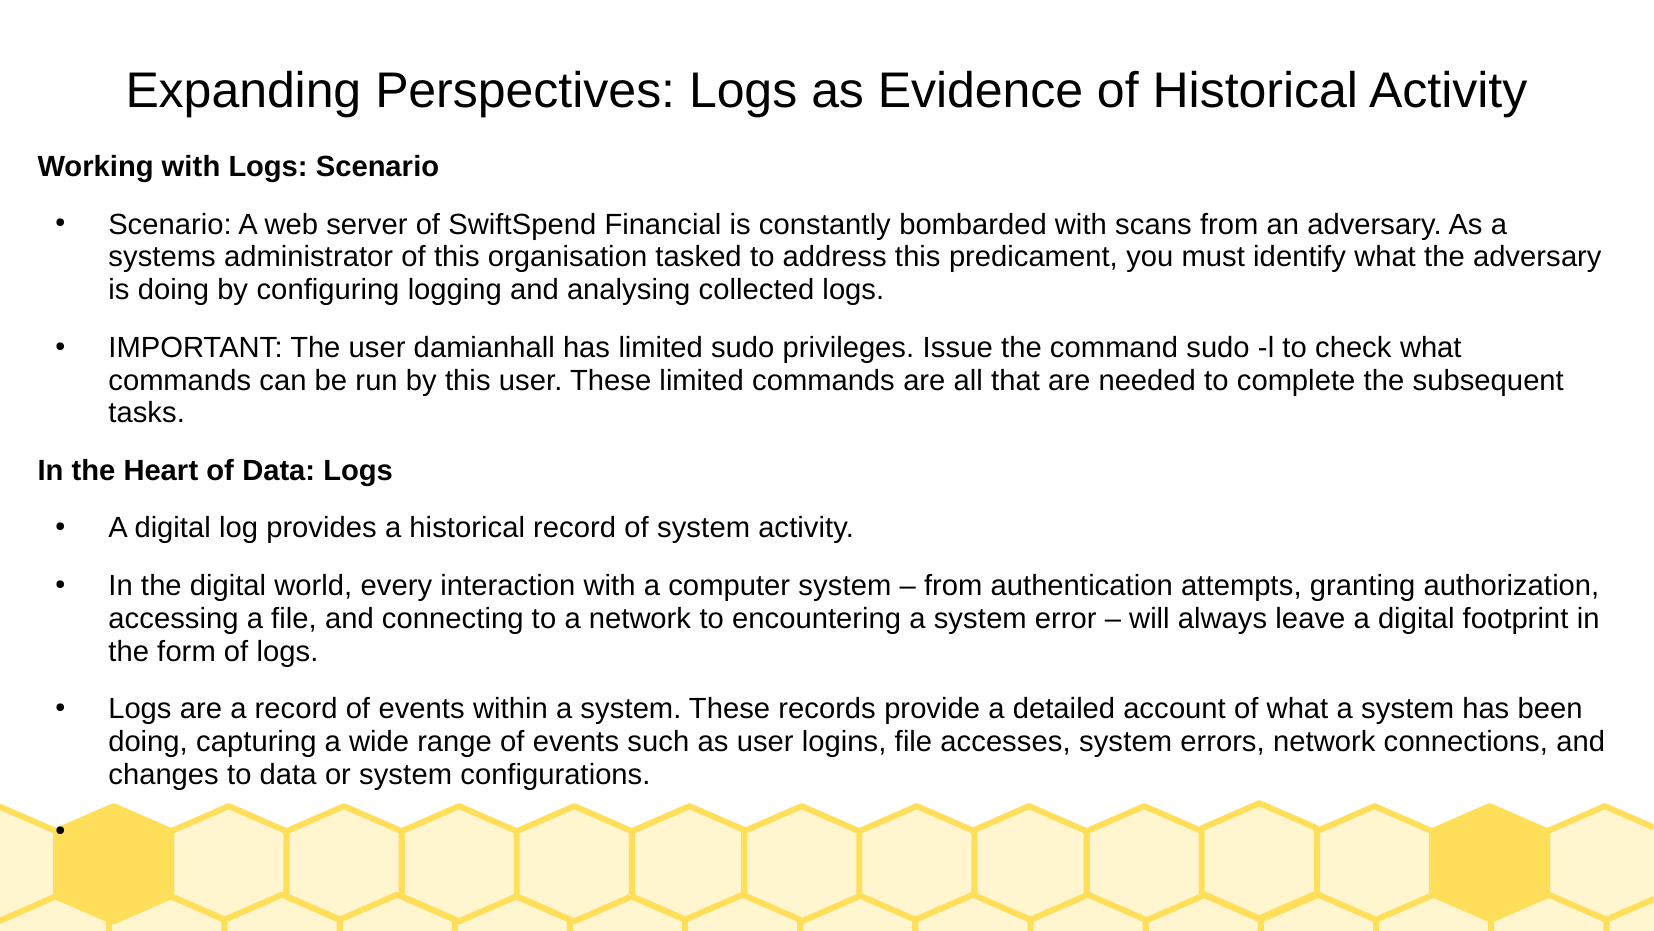

# Expanding Perspectives: Logs as Evidence of Historical Activity
Working with Logs: Scenario
Scenario: A web server of SwiftSpend Financial is constantly bombarded with scans from an adversary. As a systems administrator of this organisation tasked to address this predicament, you must identify what the adversary is doing by configuring logging and analysing collected logs.
IMPORTANT: The user damianhall has limited sudo privileges. Issue the command sudo -l to check what commands can be run by this user. These limited commands are all that are needed to complete the subsequent tasks.
In the Heart of Data: Logs
A digital log provides a historical record of system activity.
In the digital world, every interaction with a computer system – from authentication attempts, granting authorization, accessing a file, and connecting to a network to encountering a system error – will always leave a digital footprint in the form of logs.
Logs are a record of events within a system. These records provide a detailed account of what a system has been doing, capturing a wide range of events such as user logins, file accesses, system errors, network connections, and changes to data or system configurations.